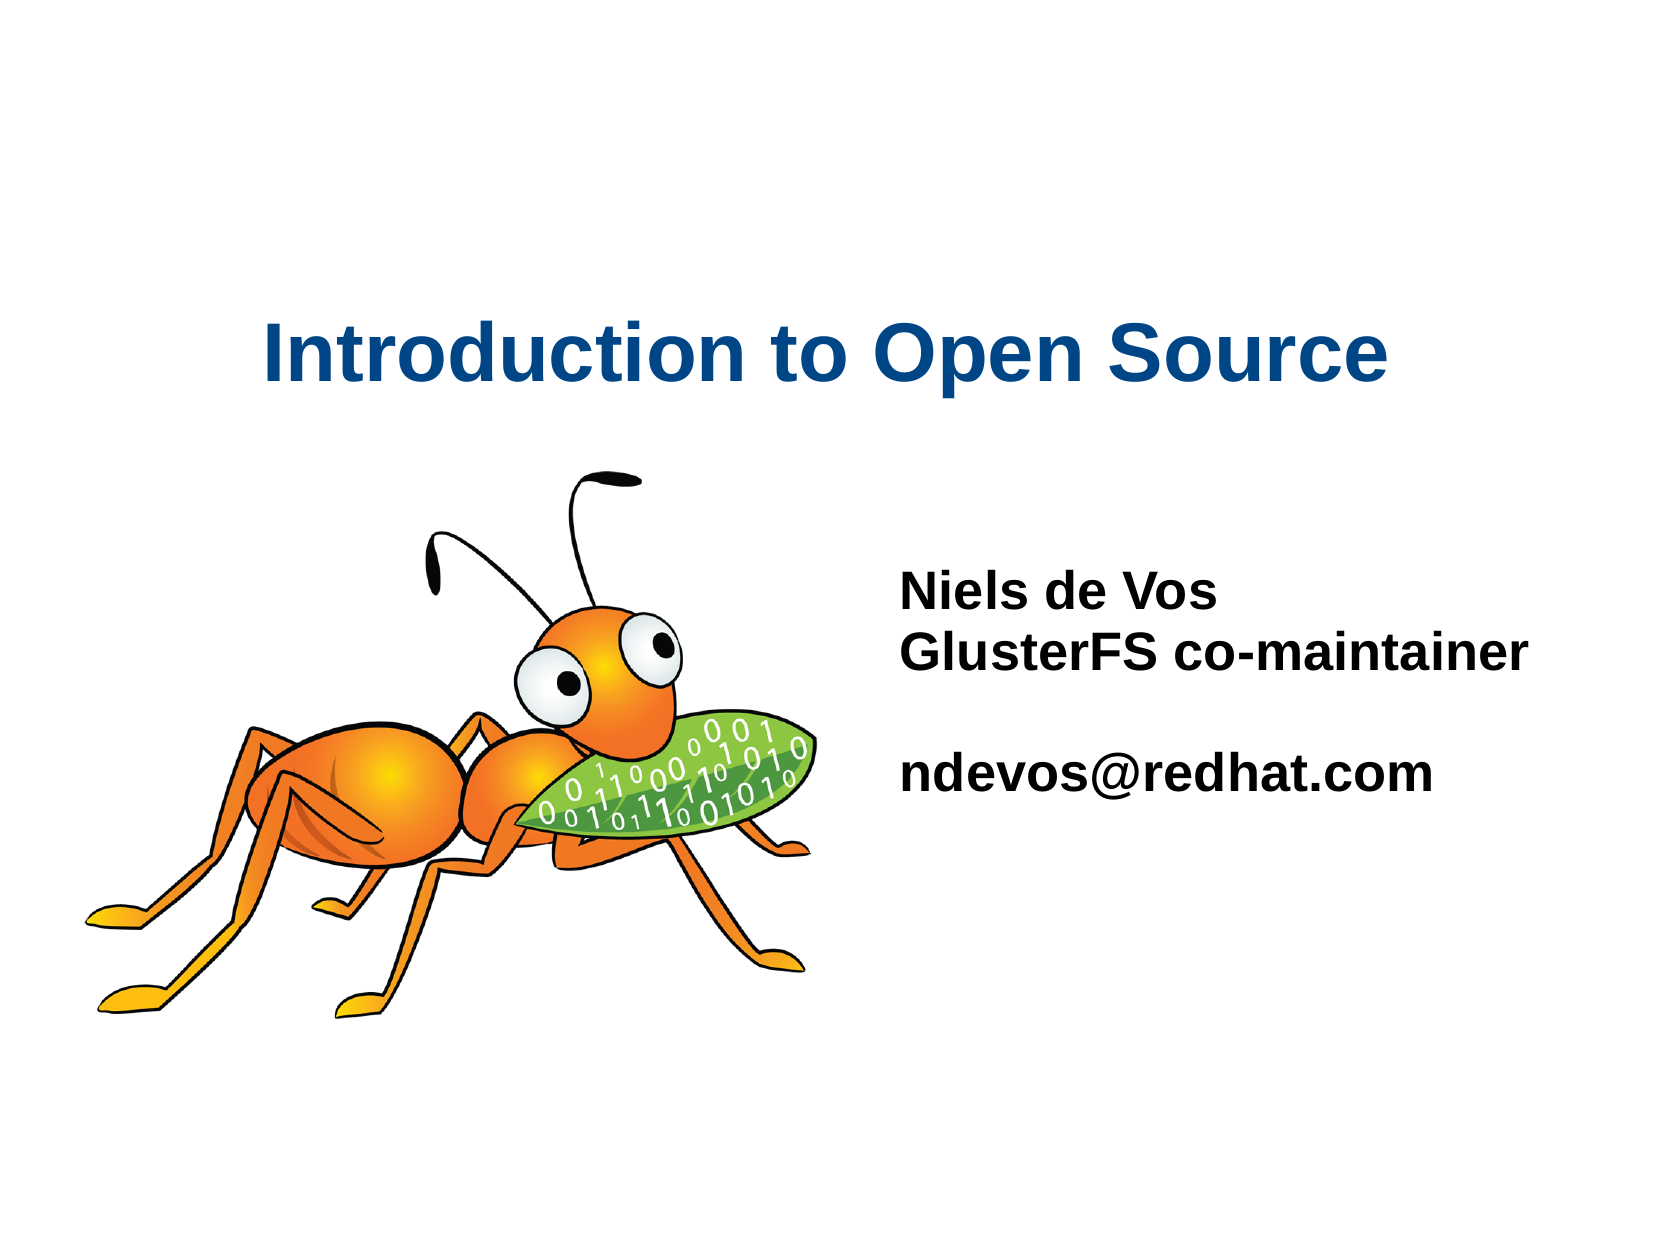

# Introduction to Open Source
Niels de Vos
GlusterFS co-maintainer
ndevos@redhat.com